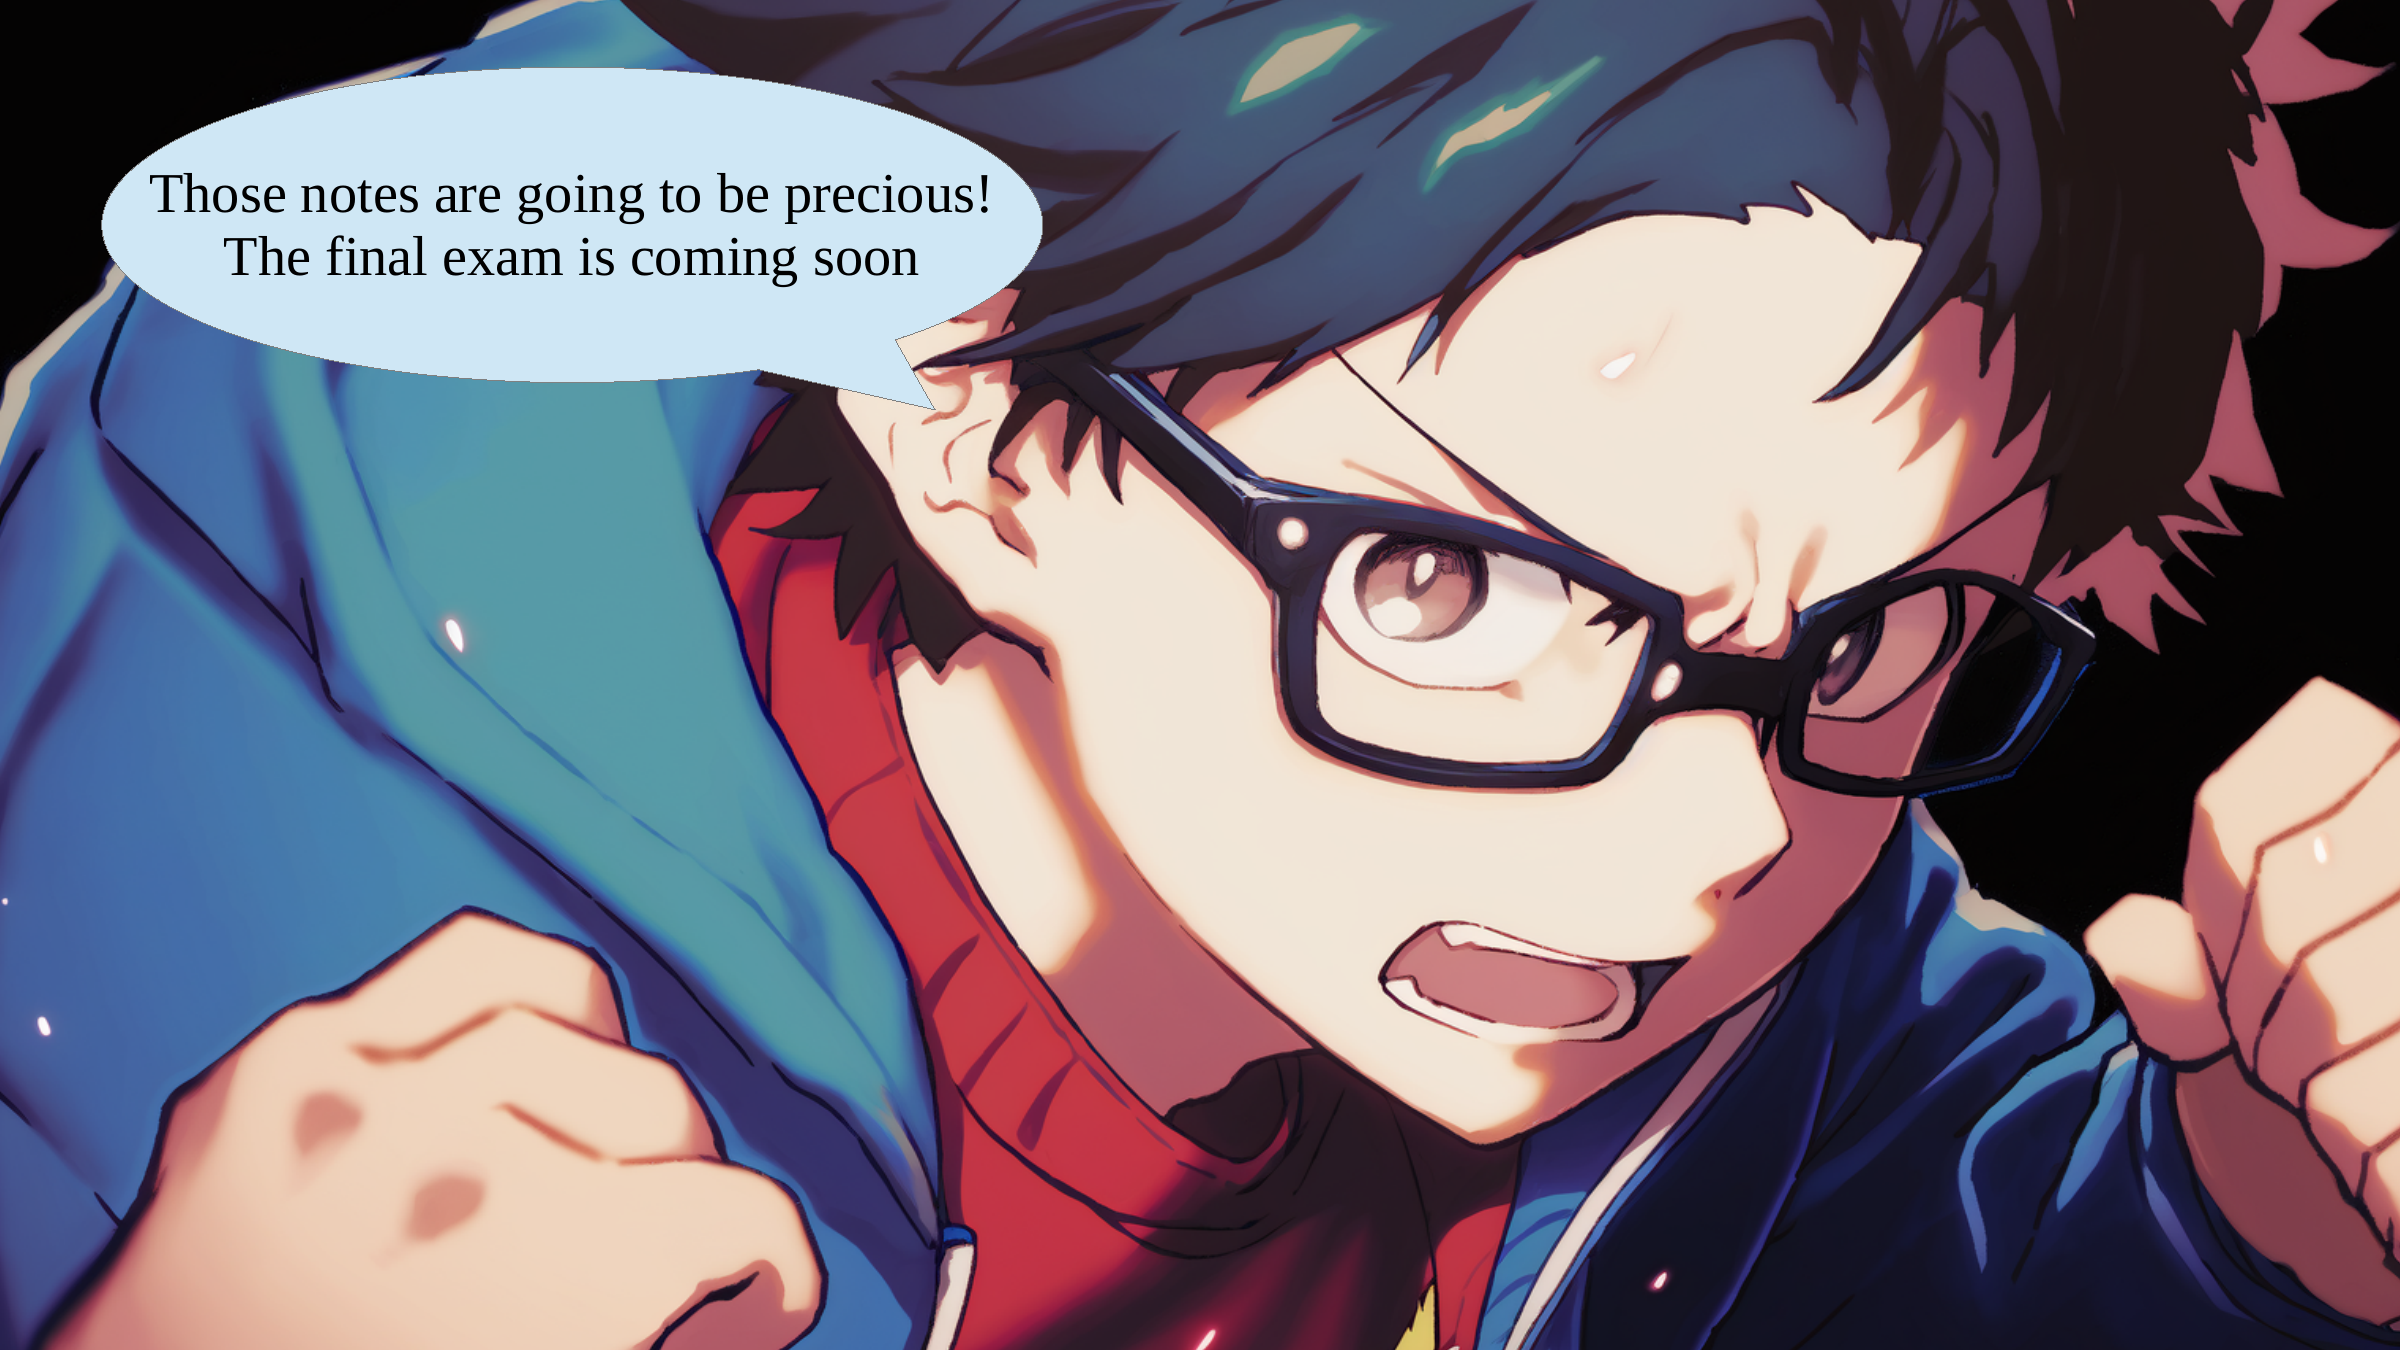

Those notes are going to be precious!
The final exam is coming soon